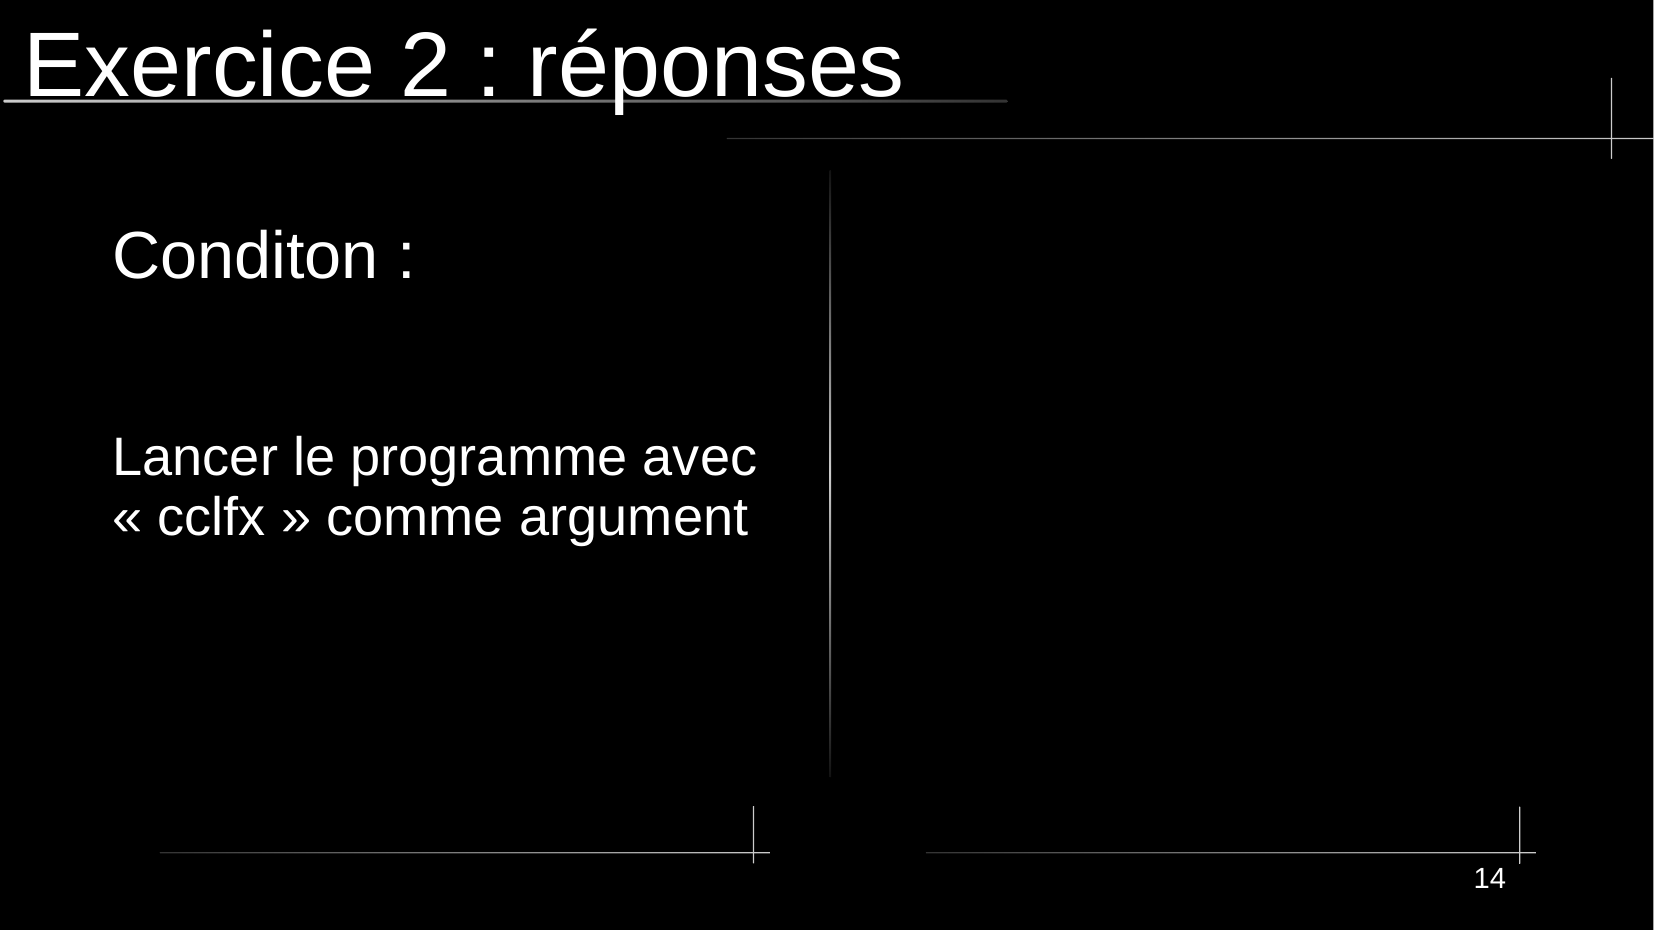

# Exercice 2 : réponses
Conditon :
Lancer le programme avec « cclfx » comme argument
14